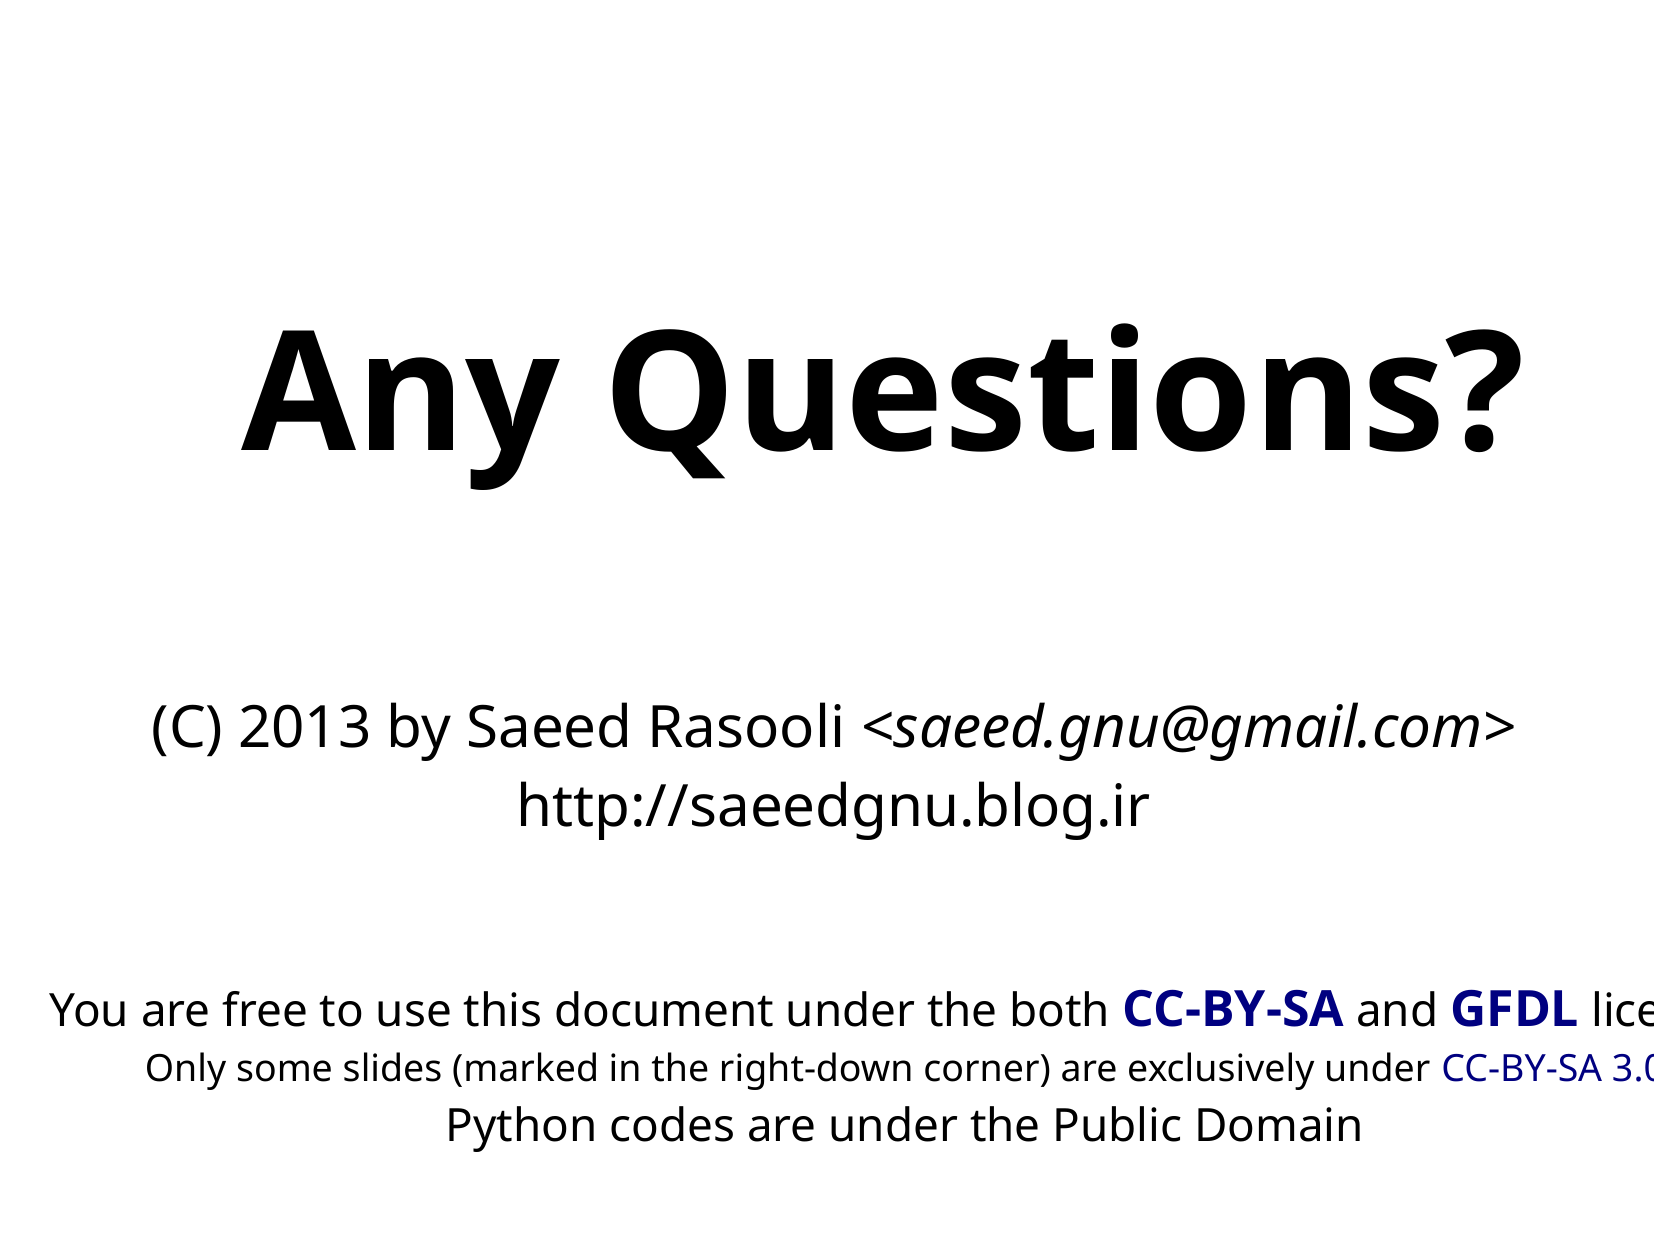

Any Questions?
(C) 2013 by Saeed Rasooli <saeed.gnu@gmail.com>
http://saeedgnu.blog.ir
You are free to use this document under the both CC-BY-SA and GFDL licenses
Only some slides (marked in the right-down corner) are exclusively under CC-BY-SA 3.0
Python codes are under the Public Domain